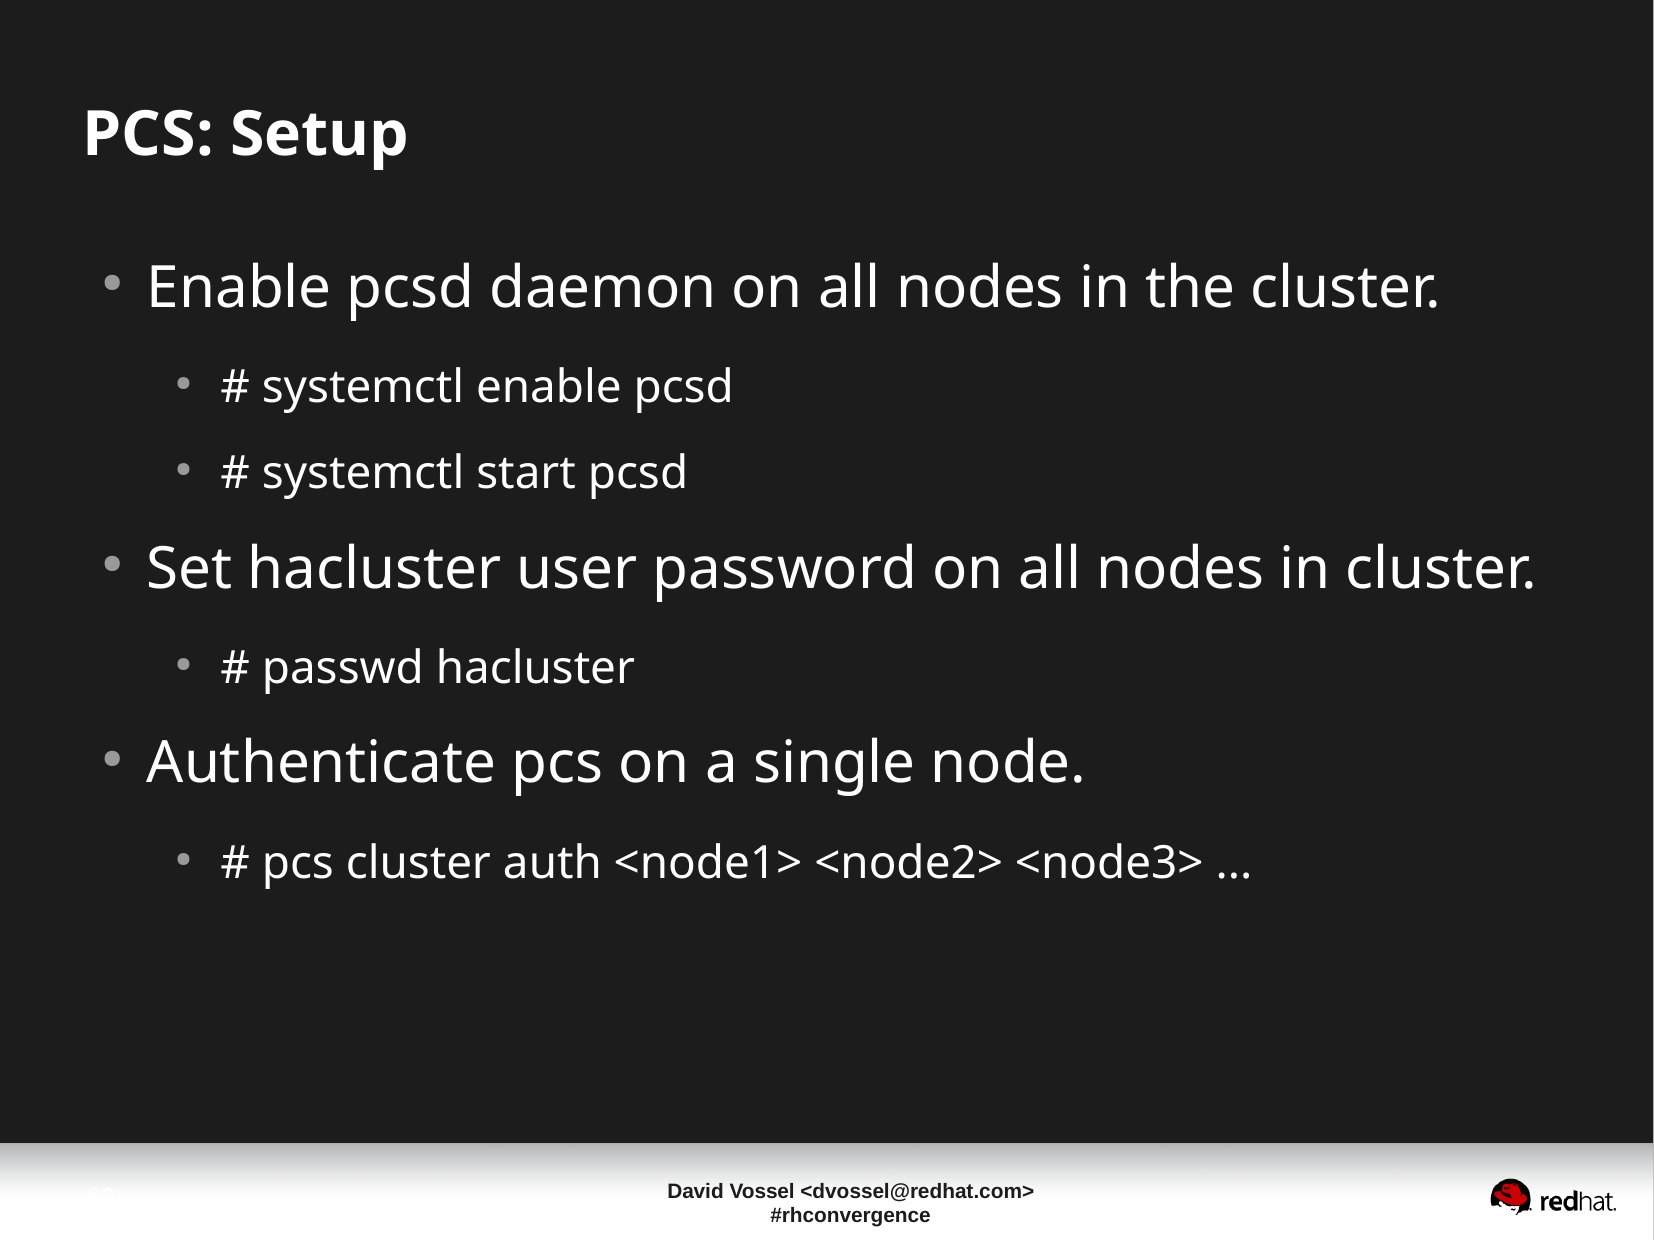

# PCS: Setup
Enable pcsd daemon on all nodes in the cluster.
# systemctl enable pcsd
# systemctl start pcsd
Set hacluster user password on all nodes in cluster.
# passwd hacluster
Authenticate pcs on a single node.
# pcs cluster auth <node1> <node2> <node3> ...